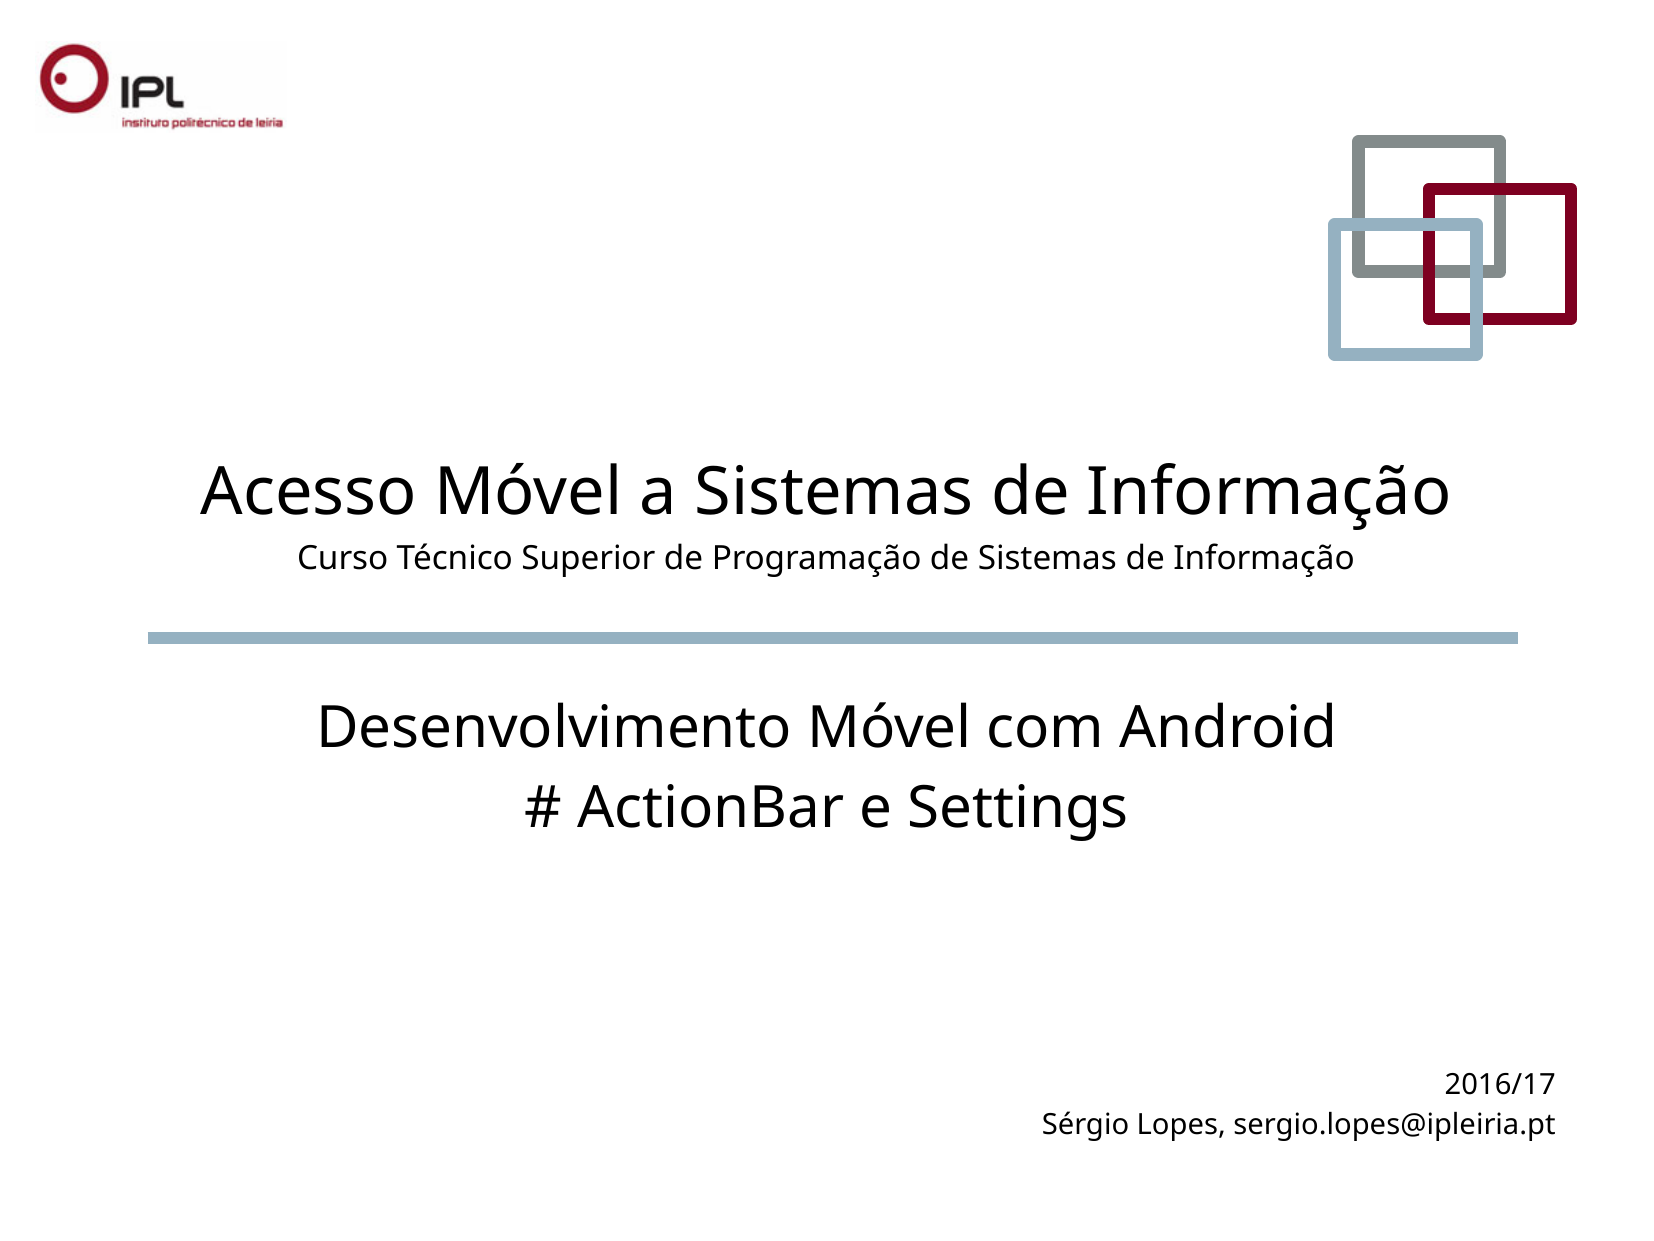

# Acesso Móvel a Sistemas de Informação
Curso Técnico Superior de Programação de Sistemas de Informação
Desenvolvimento Móvel com Android
# ActionBar e Settings
2016/17
Sérgio Lopes, sergio.lopes@ipleiria.pt